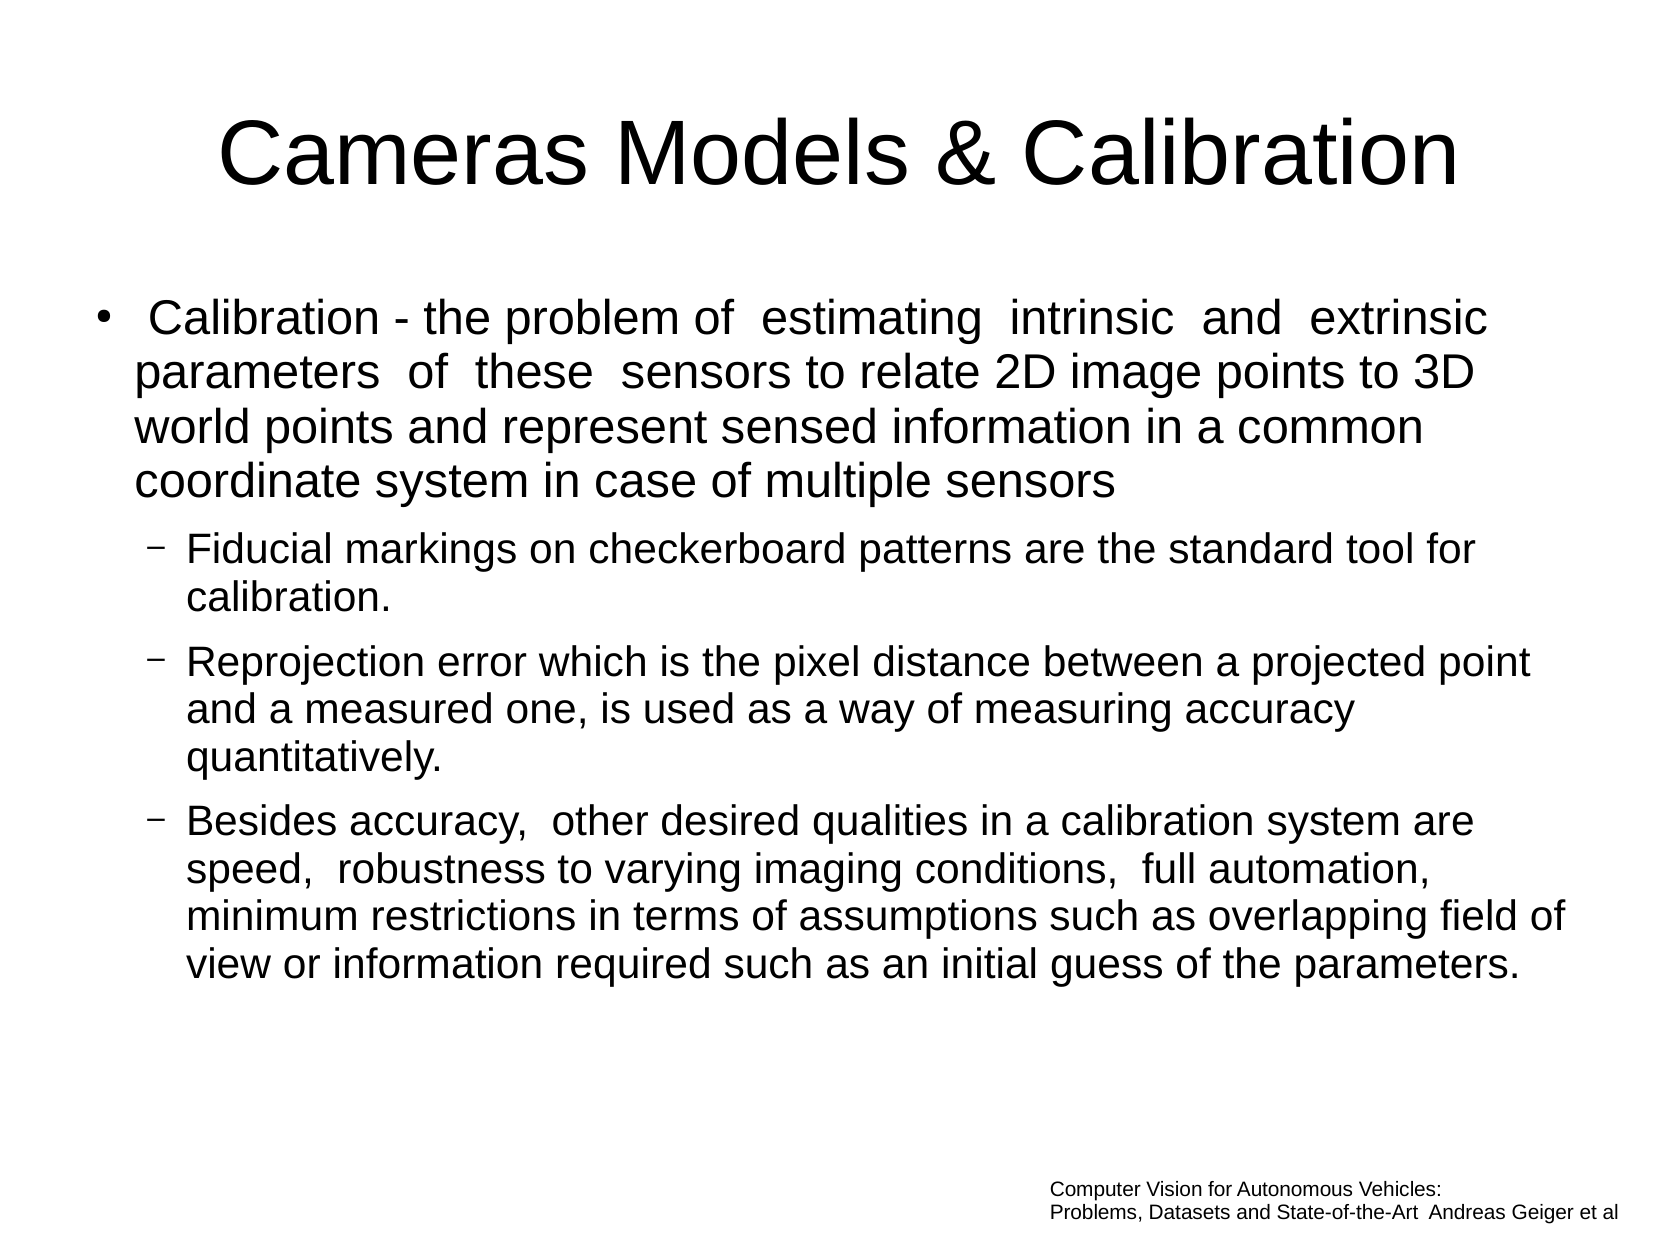

# Cameras Models & Calibration
 Calibration - the problem of estimating intrinsic and extrinsic parameters of these sensors to relate 2D image points to 3D world points and represent sensed information in a common coordinate system in case of multiple sensors
Fiducial markings on checkerboard patterns are the standard tool for calibration.
Reprojection error which is the pixel distance between a projected point and a measured one, is used as a way of measuring accuracy quantitatively.
Besides accuracy, other desired qualities in a calibration system are speed, robustness to varying imaging conditions, full automation, minimum restrictions in terms of assumptions such as overlapping field of view or information required such as an initial guess of the parameters.
Computer Vision for Autonomous Vehicles:
Problems, Datasets and State-of-the-Art Andreas Geiger et al